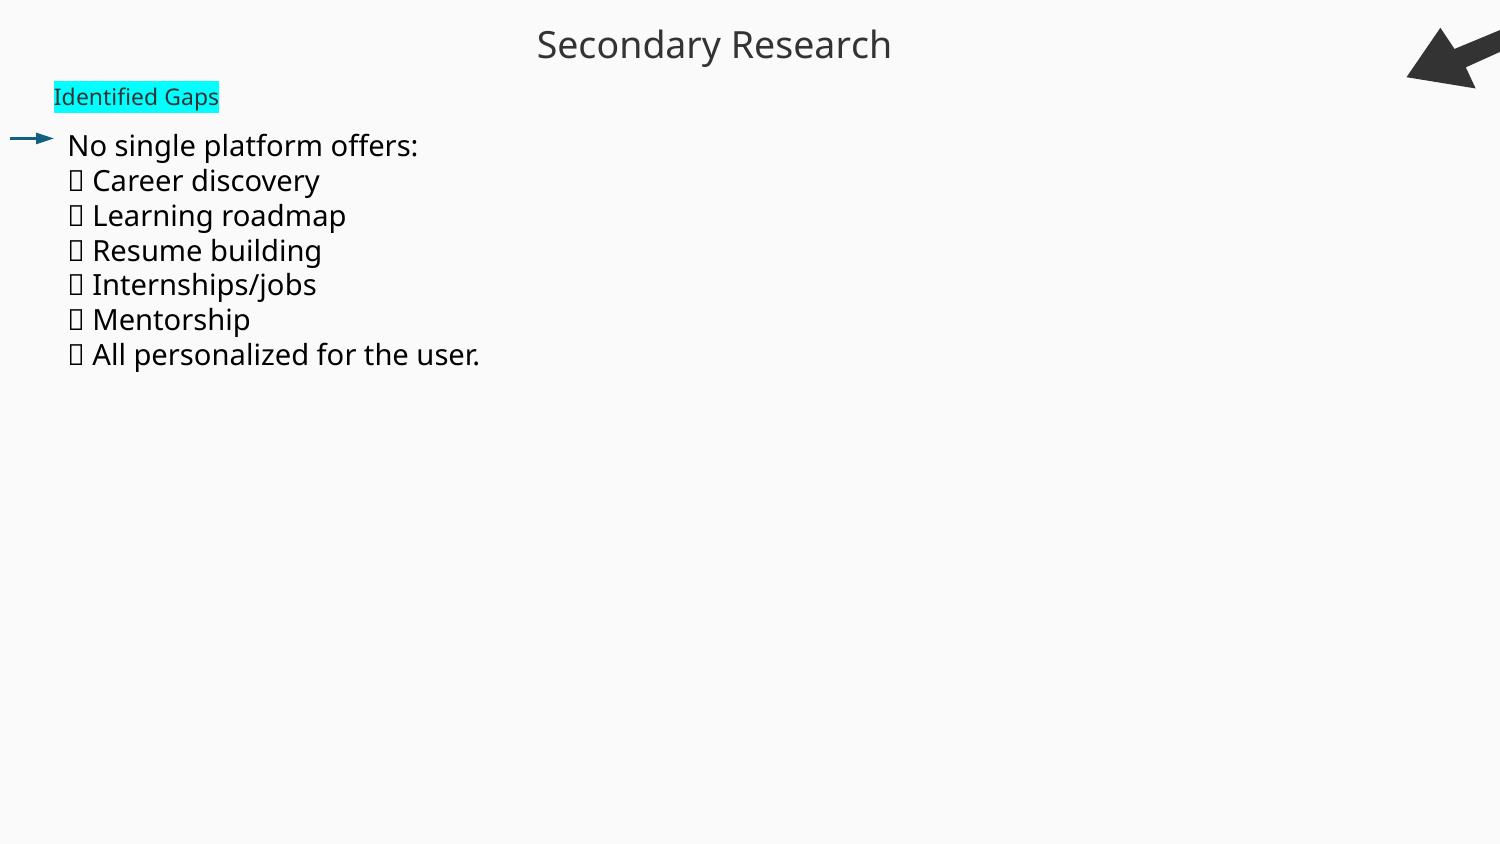

Secondary Research
# Identified Gaps
No single platform offers:
✅ Career discovery
✅ Learning roadmap
✅ Resume building
✅ Internships/jobs
✅ Mentorship
✅ All personalized for the user.